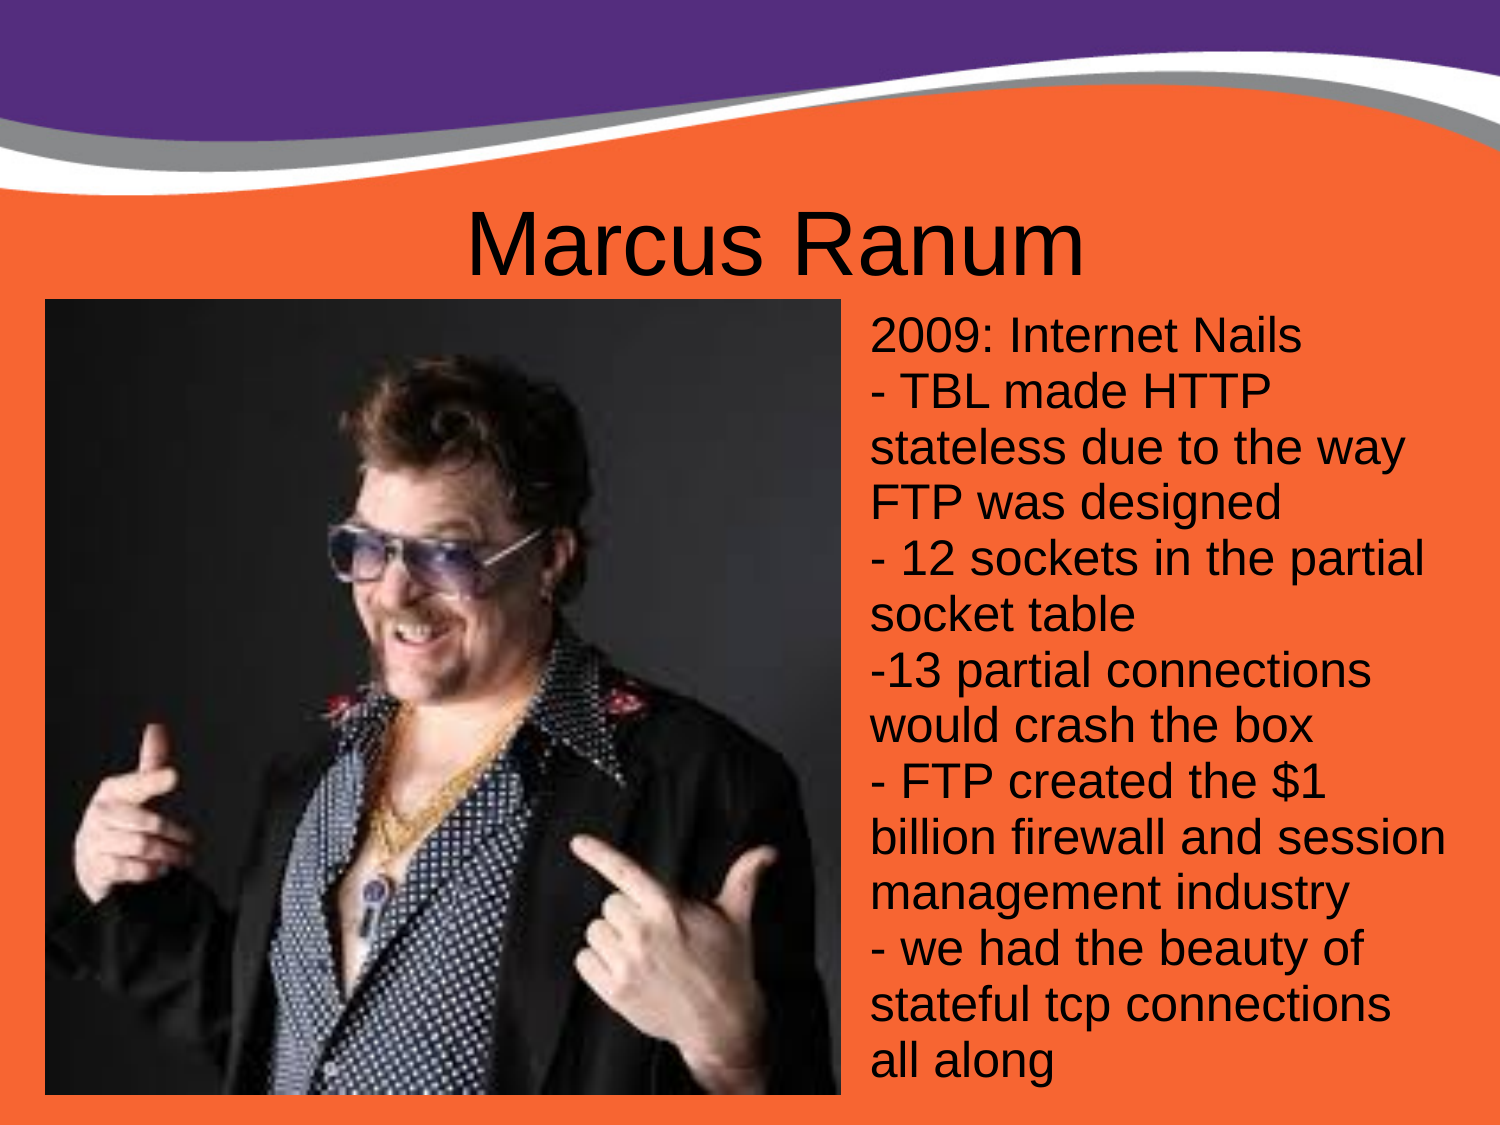

# Marcus Ranum
2009: Internet Nails
- TBL made HTTP stateless due to the way FTP was designed
- 12 sockets in the partial socket table
-13 partial connections would crash the box
- FTP created the $1 billion firewall and session management industry
- we had the beauty of stateful tcp connections all along